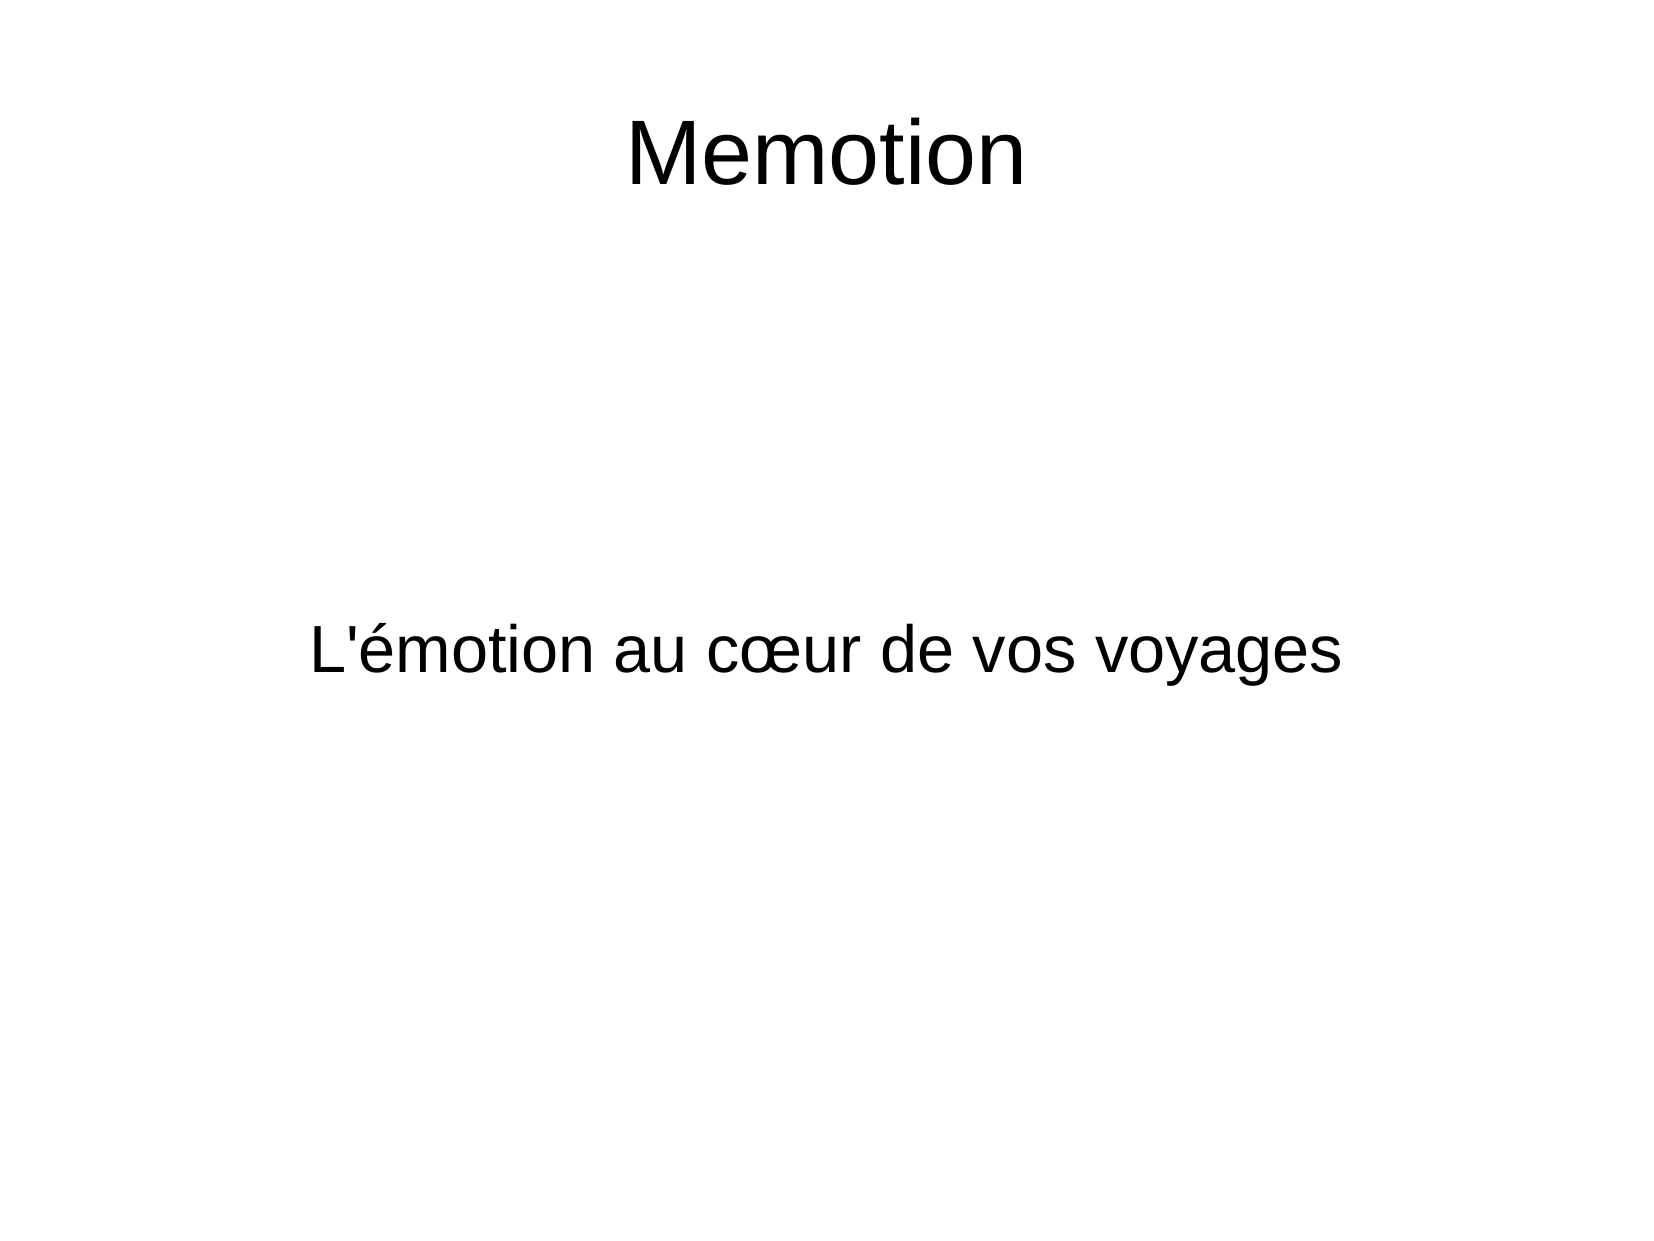

# Memotion
L'émotion au cœur de vos voyages